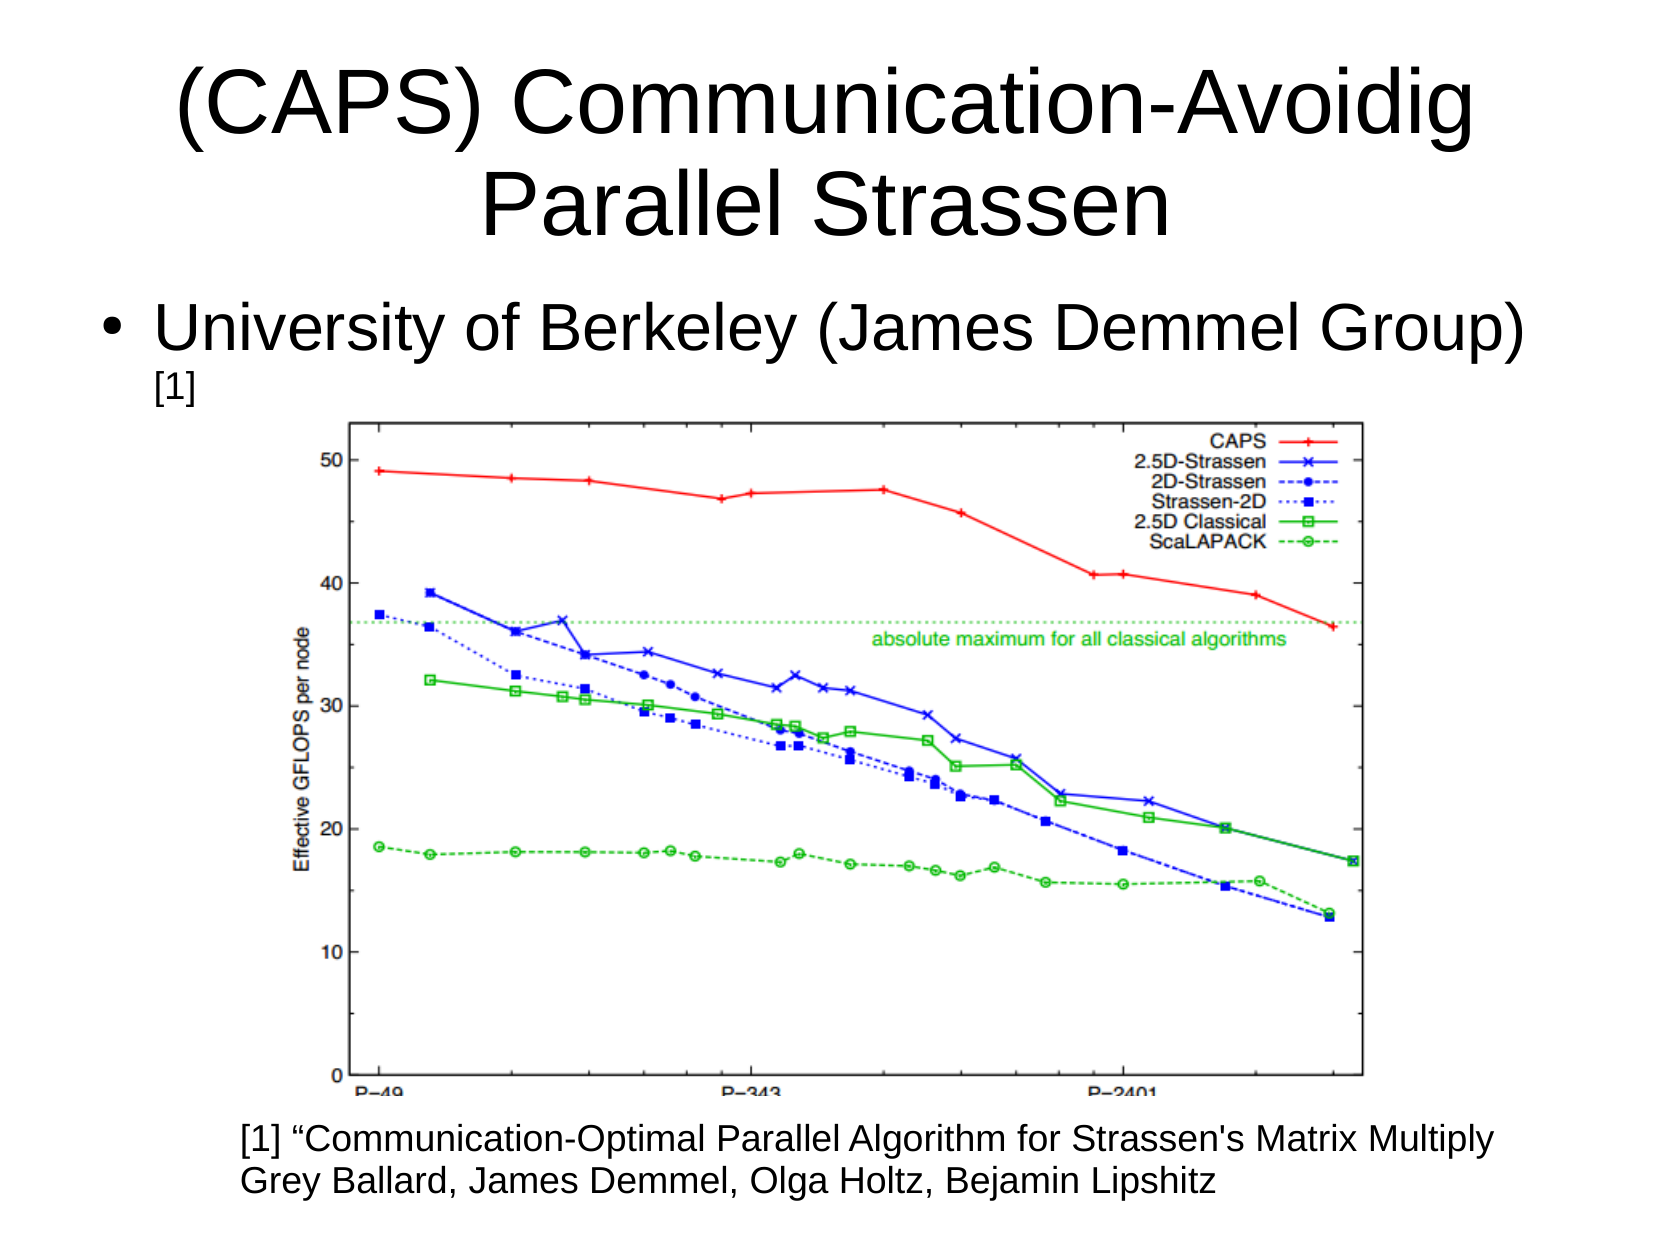

# (CAPS) Communication-Avoidig Parallel Strassen
University of Berkeley (James Demmel Group)[1]
[1] “Communication-Optimal Parallel Algorithm for Strassen's Matrix Multiply
Grey Ballard, James Demmel, Olga Holtz, Bejamin Lipshitz